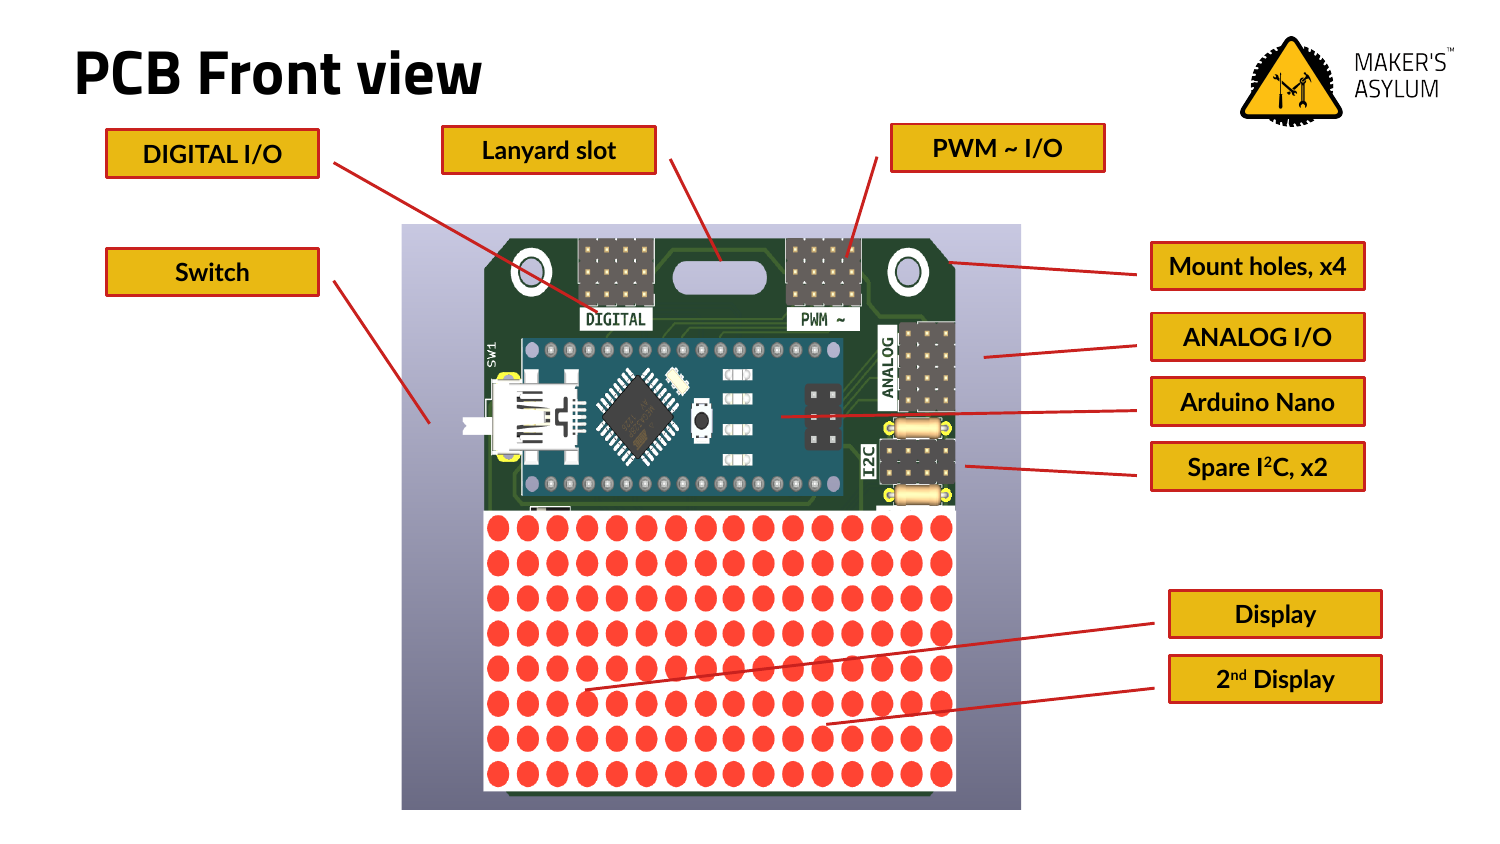

PCB Front view
PWM ~ I/O
Lanyard slot
DIGITAL I/O
Mount holes, x4
Switch
ANALOG I/O
Arduino Nano
Spare I2C, x2
Display
2nd Display